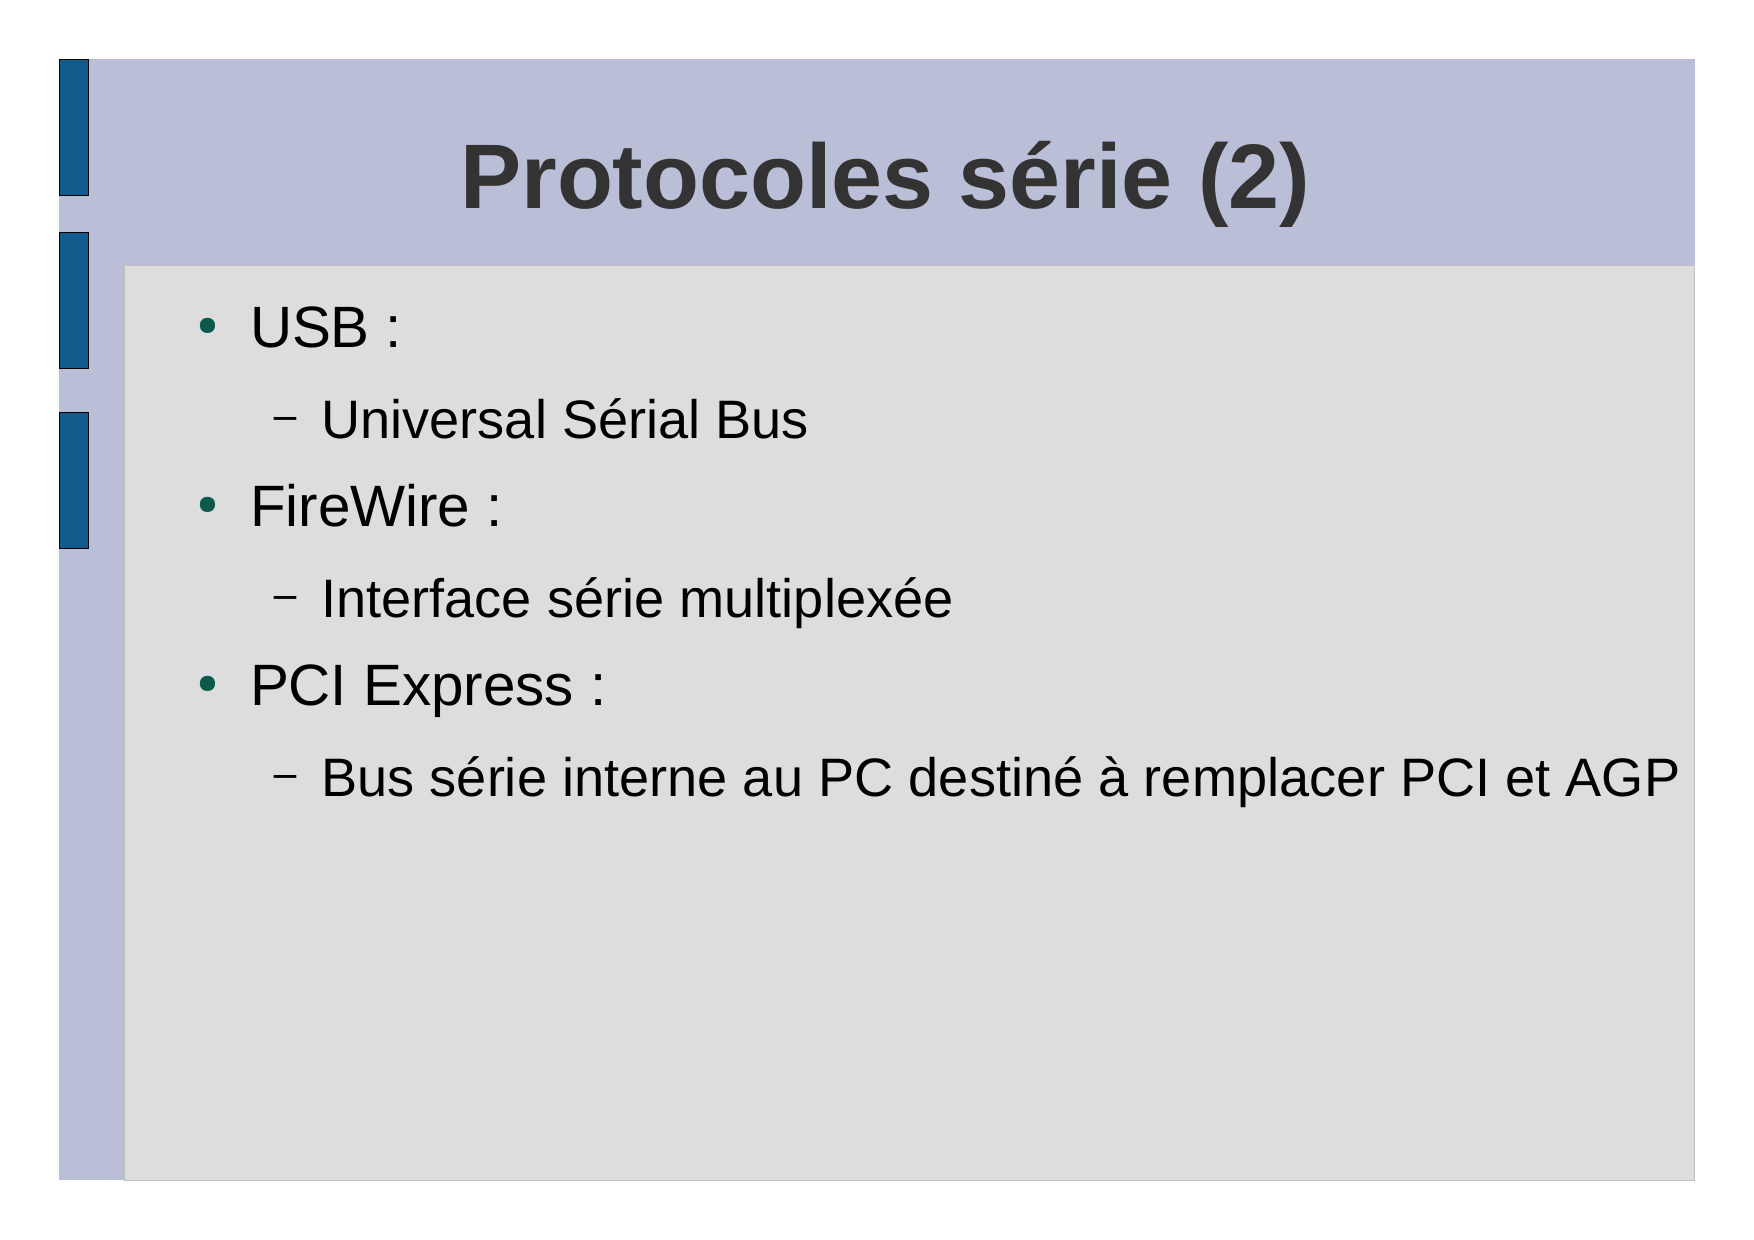

# Protocoles série (2)
USB :
Universal Sérial Bus
FireWire :
Interface série multiplexée
PCI Express :
Bus série interne au PC destiné à remplacer PCI et AGP